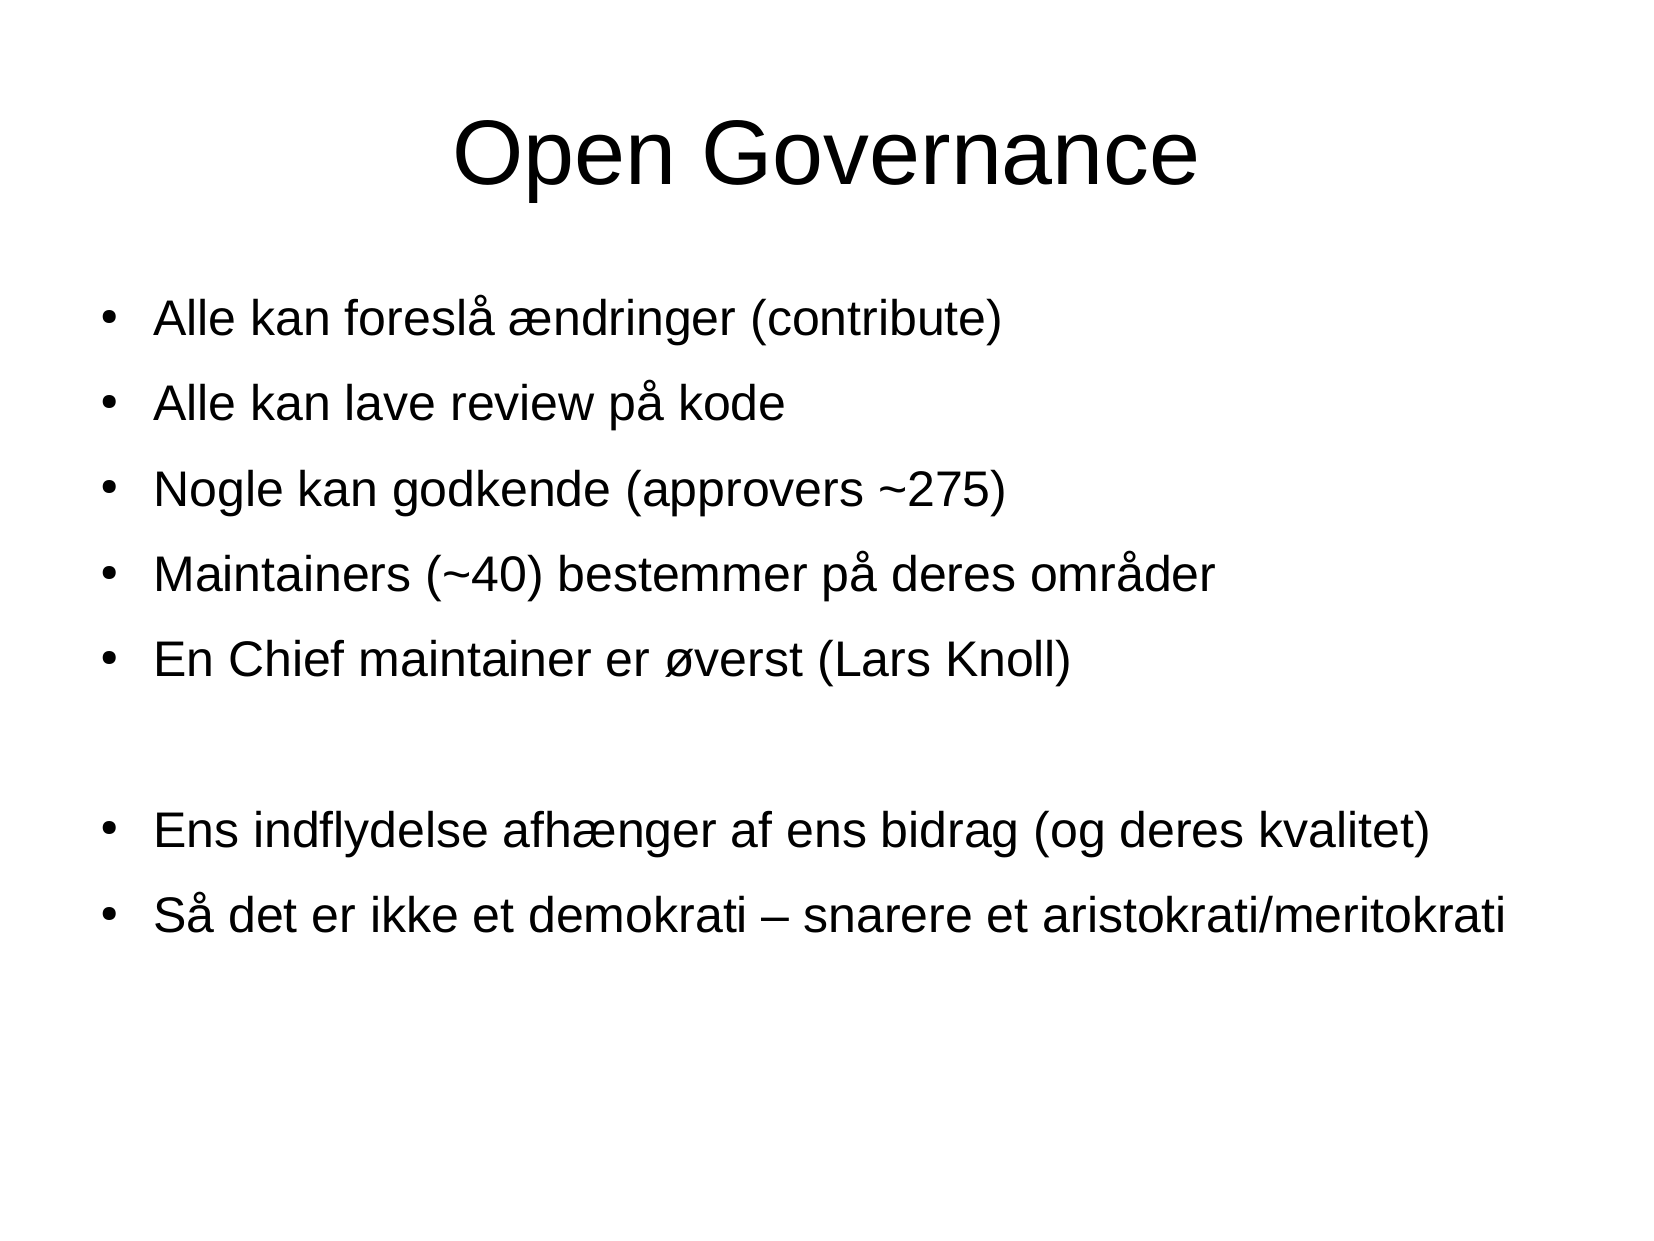

# Open Governance
Alle kan foreslå ændringer (contribute)
Alle kan lave review på kode
Nogle kan godkende (approvers ~275)
Maintainers (~40) bestemmer på deres områder
En Chief maintainer er øverst (Lars Knoll)
Ens indflydelse afhænger af ens bidrag (og deres kvalitet)
Så det er ikke et demokrati – snarere et aristokrati/meritokrati